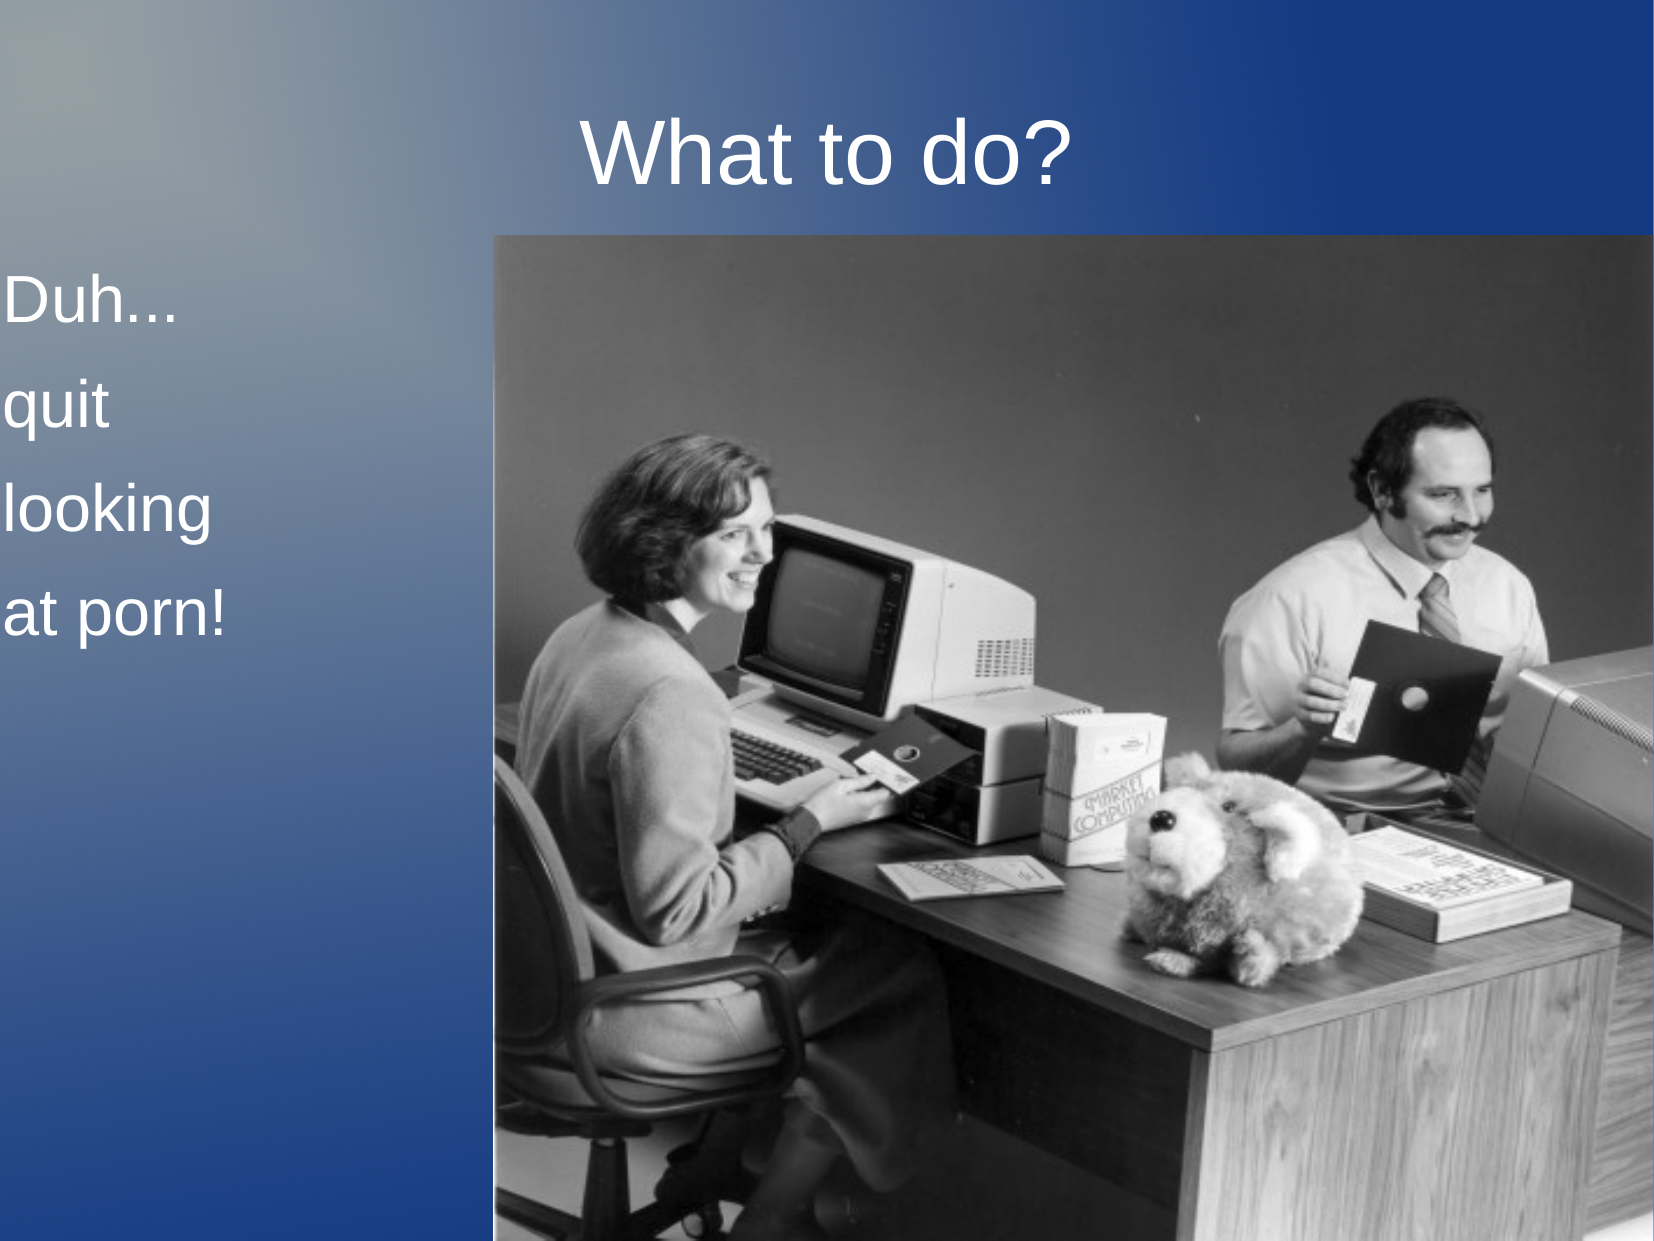

# What to do?
Duh...
quit
looking
at porn!